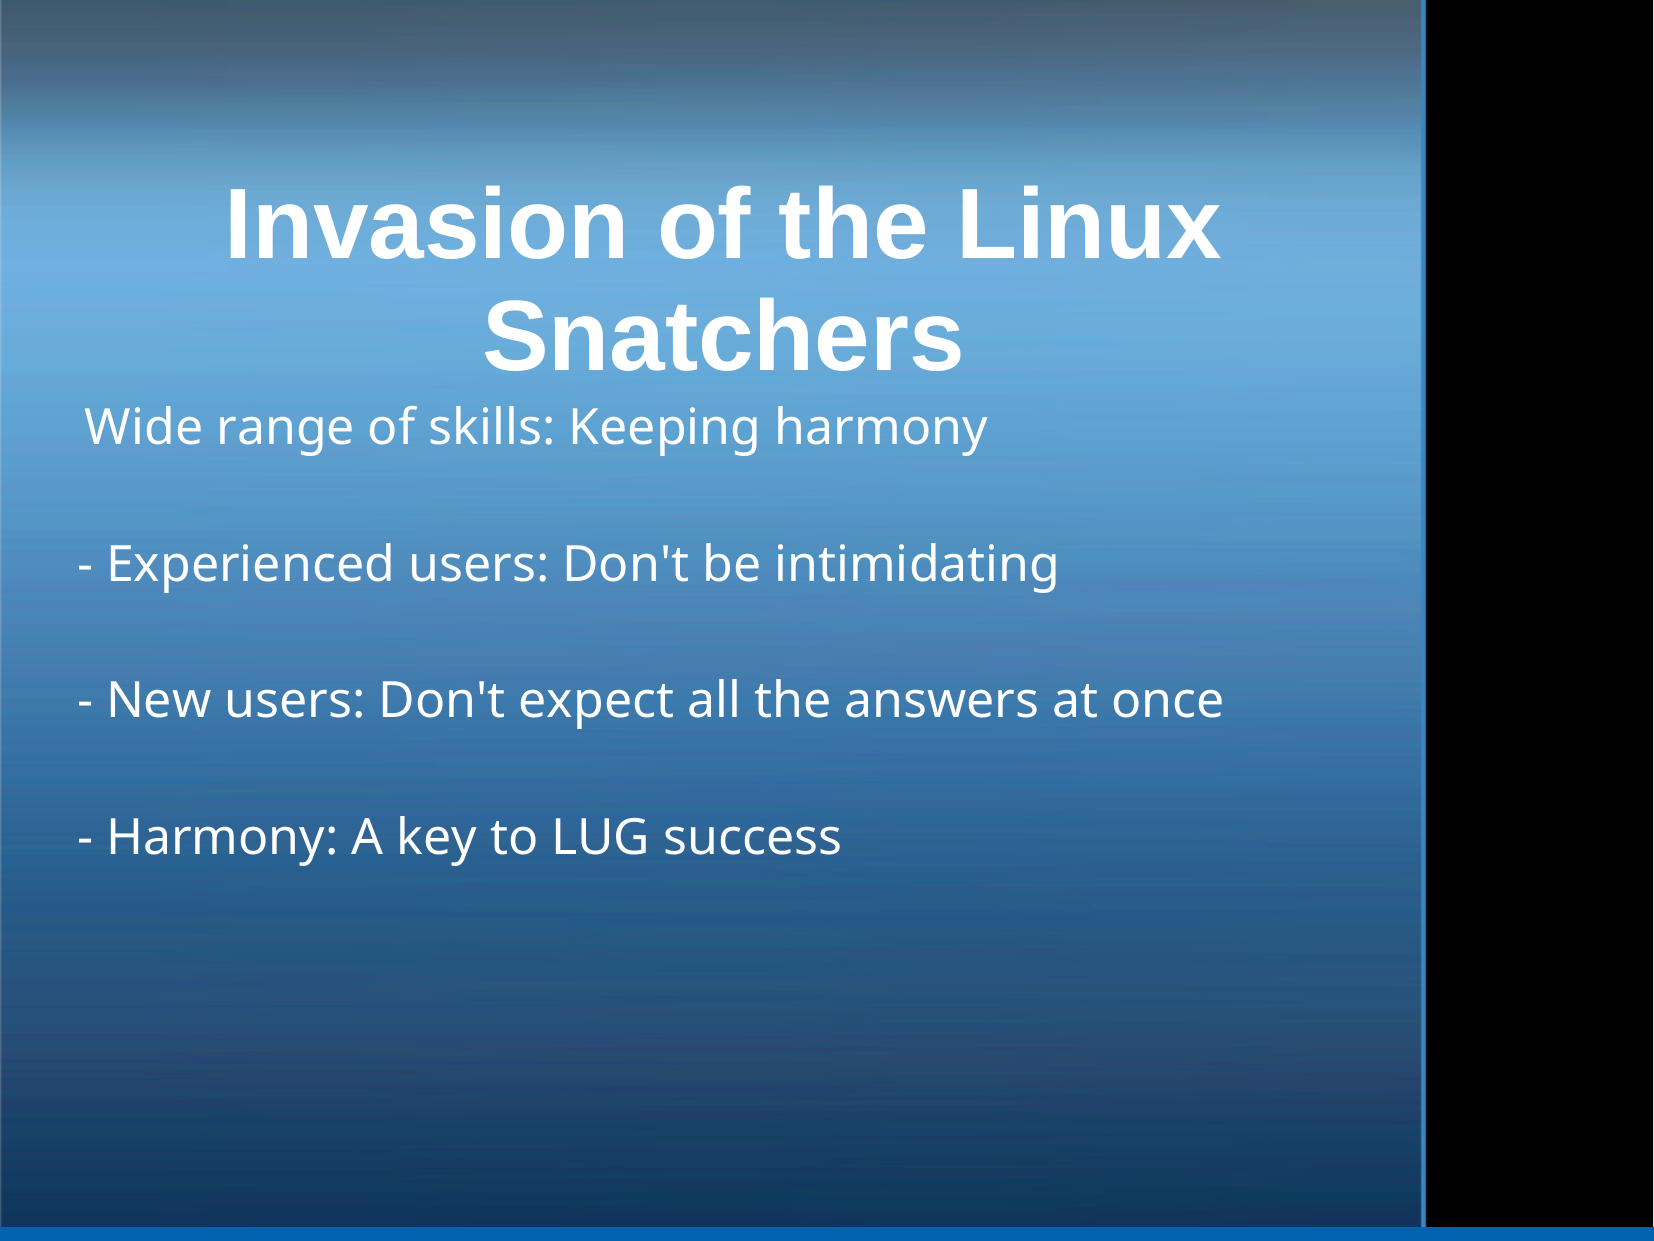

# Invasion of the Linux Snatchers
Wide range of skills: Keeping harmony
- Experienced users: Don't be intimidating
- New users: Don't expect all the answers at once
- Harmony: A key to LUG success